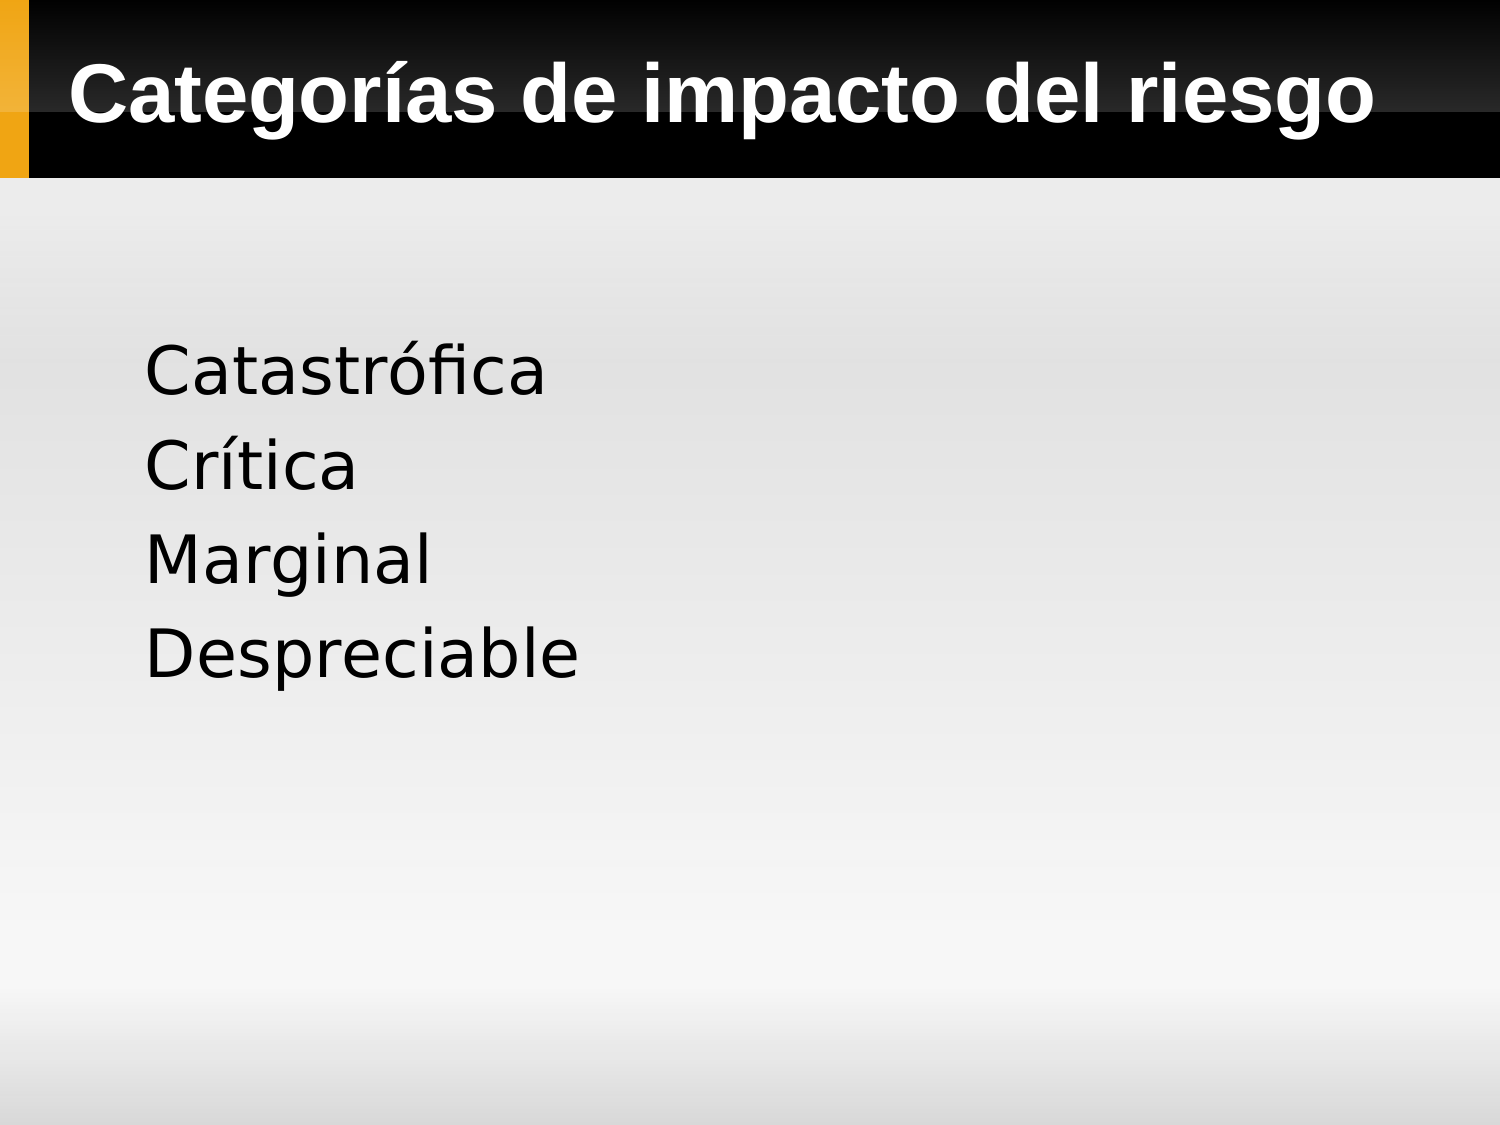

# Categorías de impacto del riesgo
Catastrófica
Crítica
Marginal
Despreciable